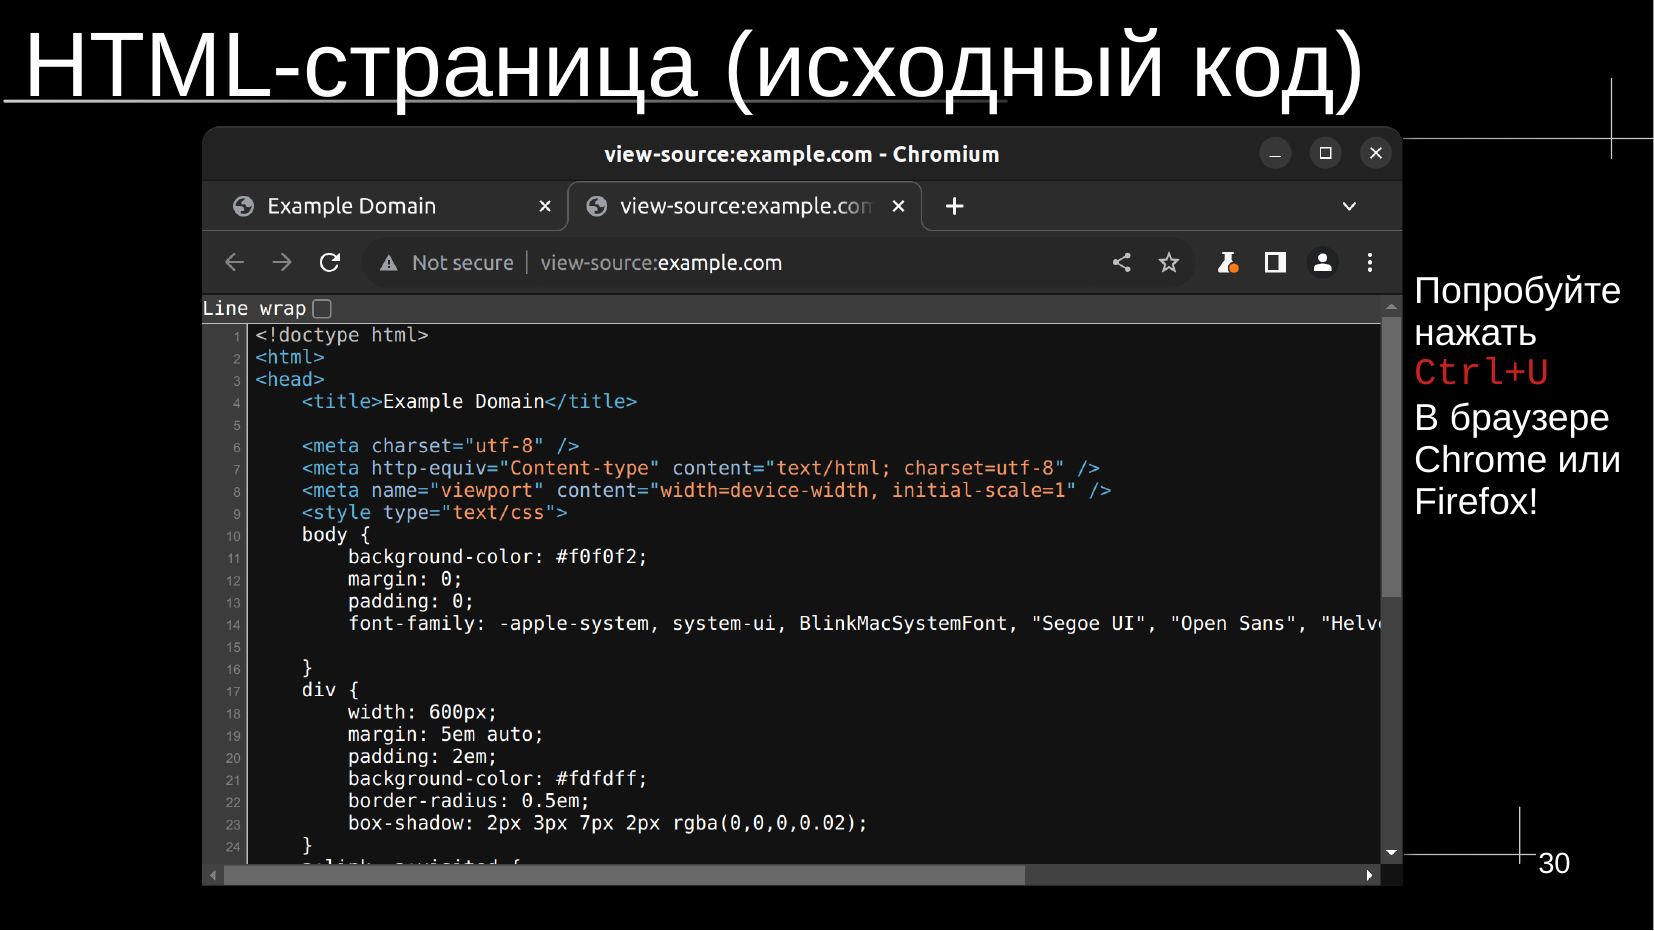

# HTML-страница (исходный код)
Попробуйте нажать
Ctrl+U
В браузере Chrome или Firefox!
30